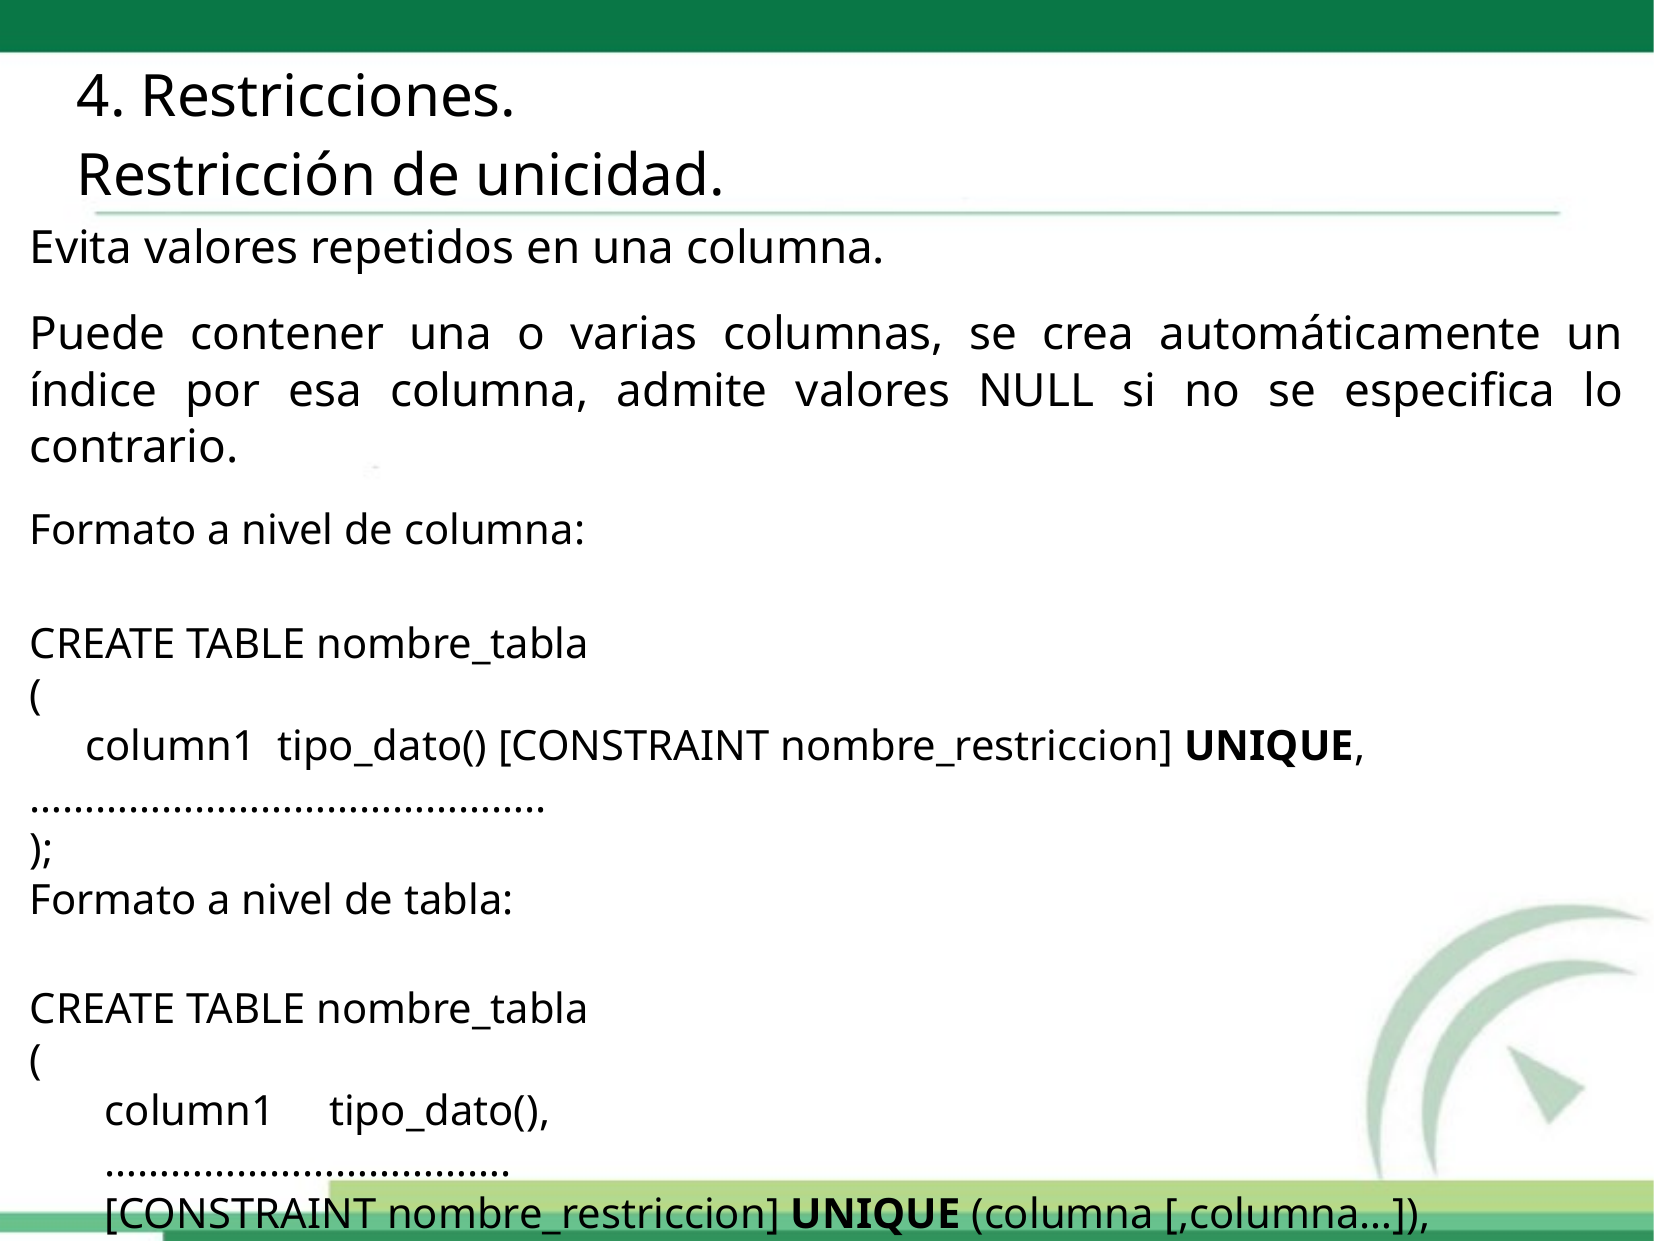

# 4. Restricciones. Restricción de unicidad.
Evita valores repetidos en una columna.
Puede contener una o varias columnas, se crea automáticamente un índice por esa columna, admite valores NULL si no se especifica lo contrario.
Formato a nivel de columna:
CREATE TABLE nombre_tabla
(
column1 tipo_dato() [CONSTRAINT nombre_restriccion] UNIQUE,
………………………………………..
);
Formato a nivel de tabla:
CREATE TABLE nombre_tabla
(
 column1	tipo_dato(),
 ……………………………….
 [CONSTRAINT nombre_restriccion] UNIQUE (columna [,columna…]),
 ……………………………………….. );